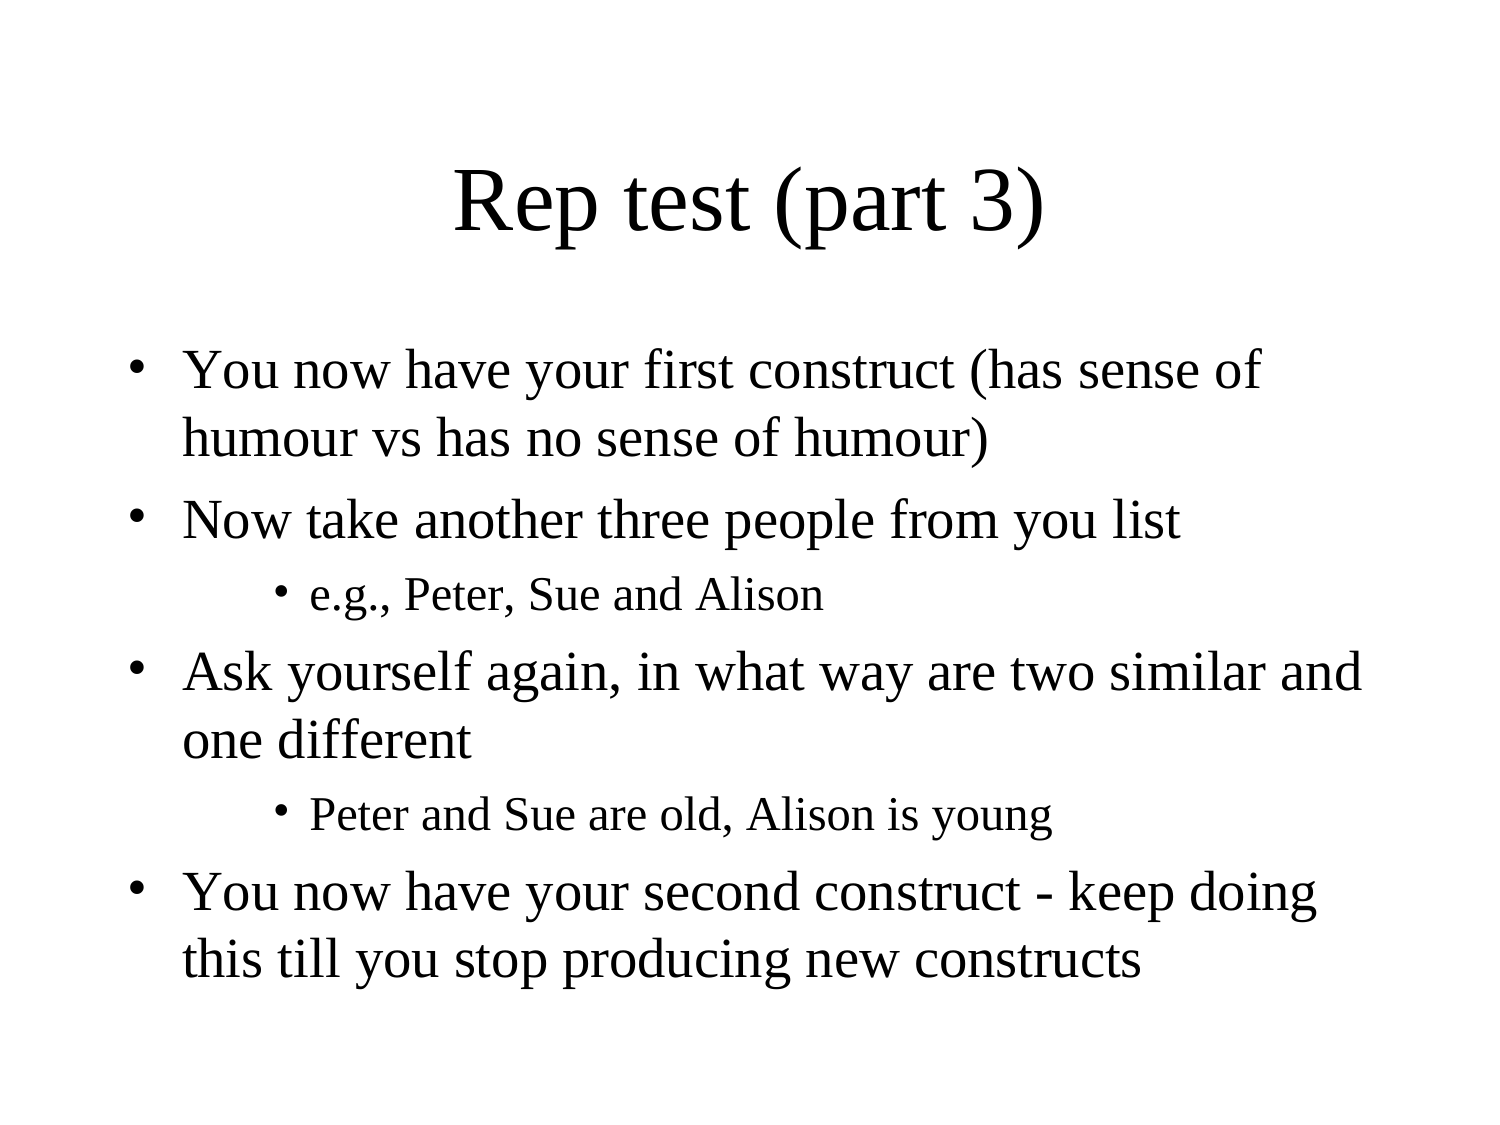

# Rep test (part 3)
You now have your first construct (has sense of humour vs has no sense of humour)
Now take another three people from you list
e.g., Peter, Sue and Alison
Ask yourself again, in what way are two similar and one different
Peter and Sue are old, Alison is young
You now have your second construct - keep doing this till you stop producing new constructs